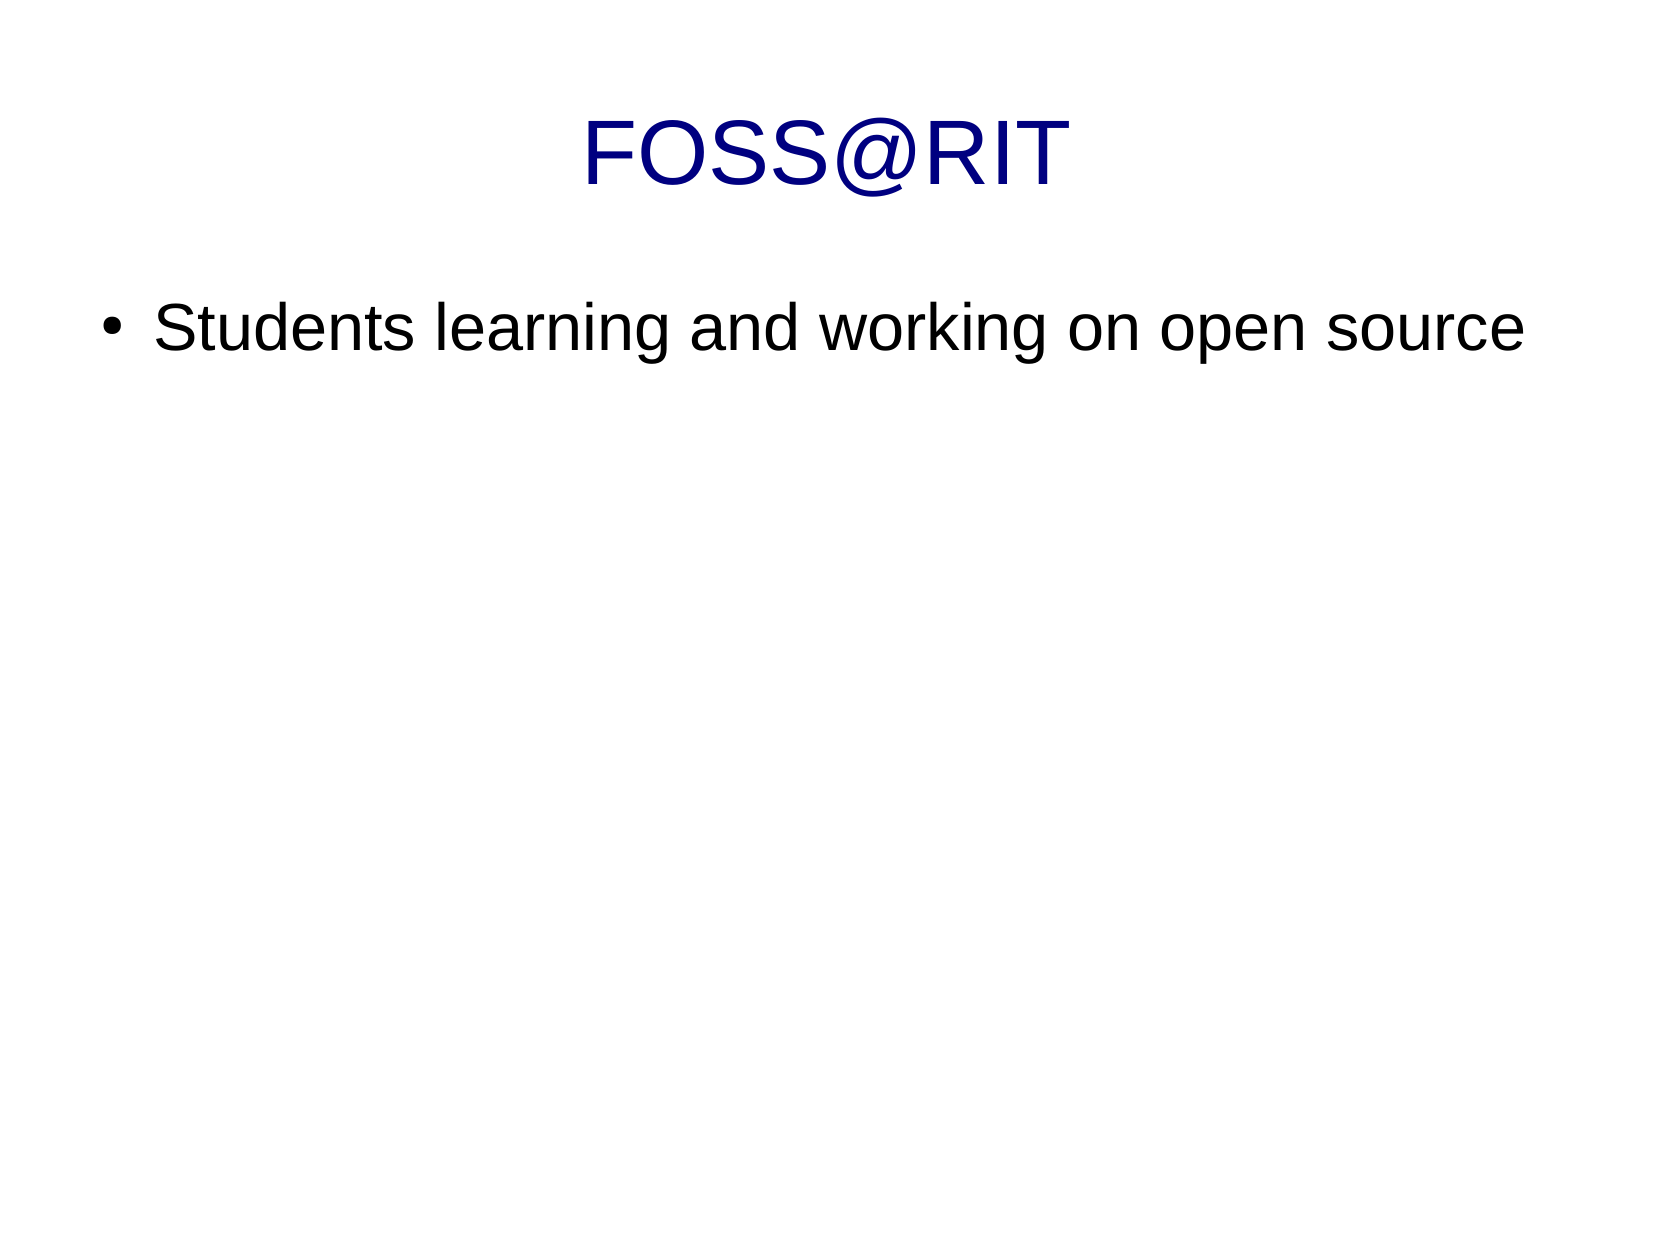

# FOSS@RIT
Students learning and working on open source